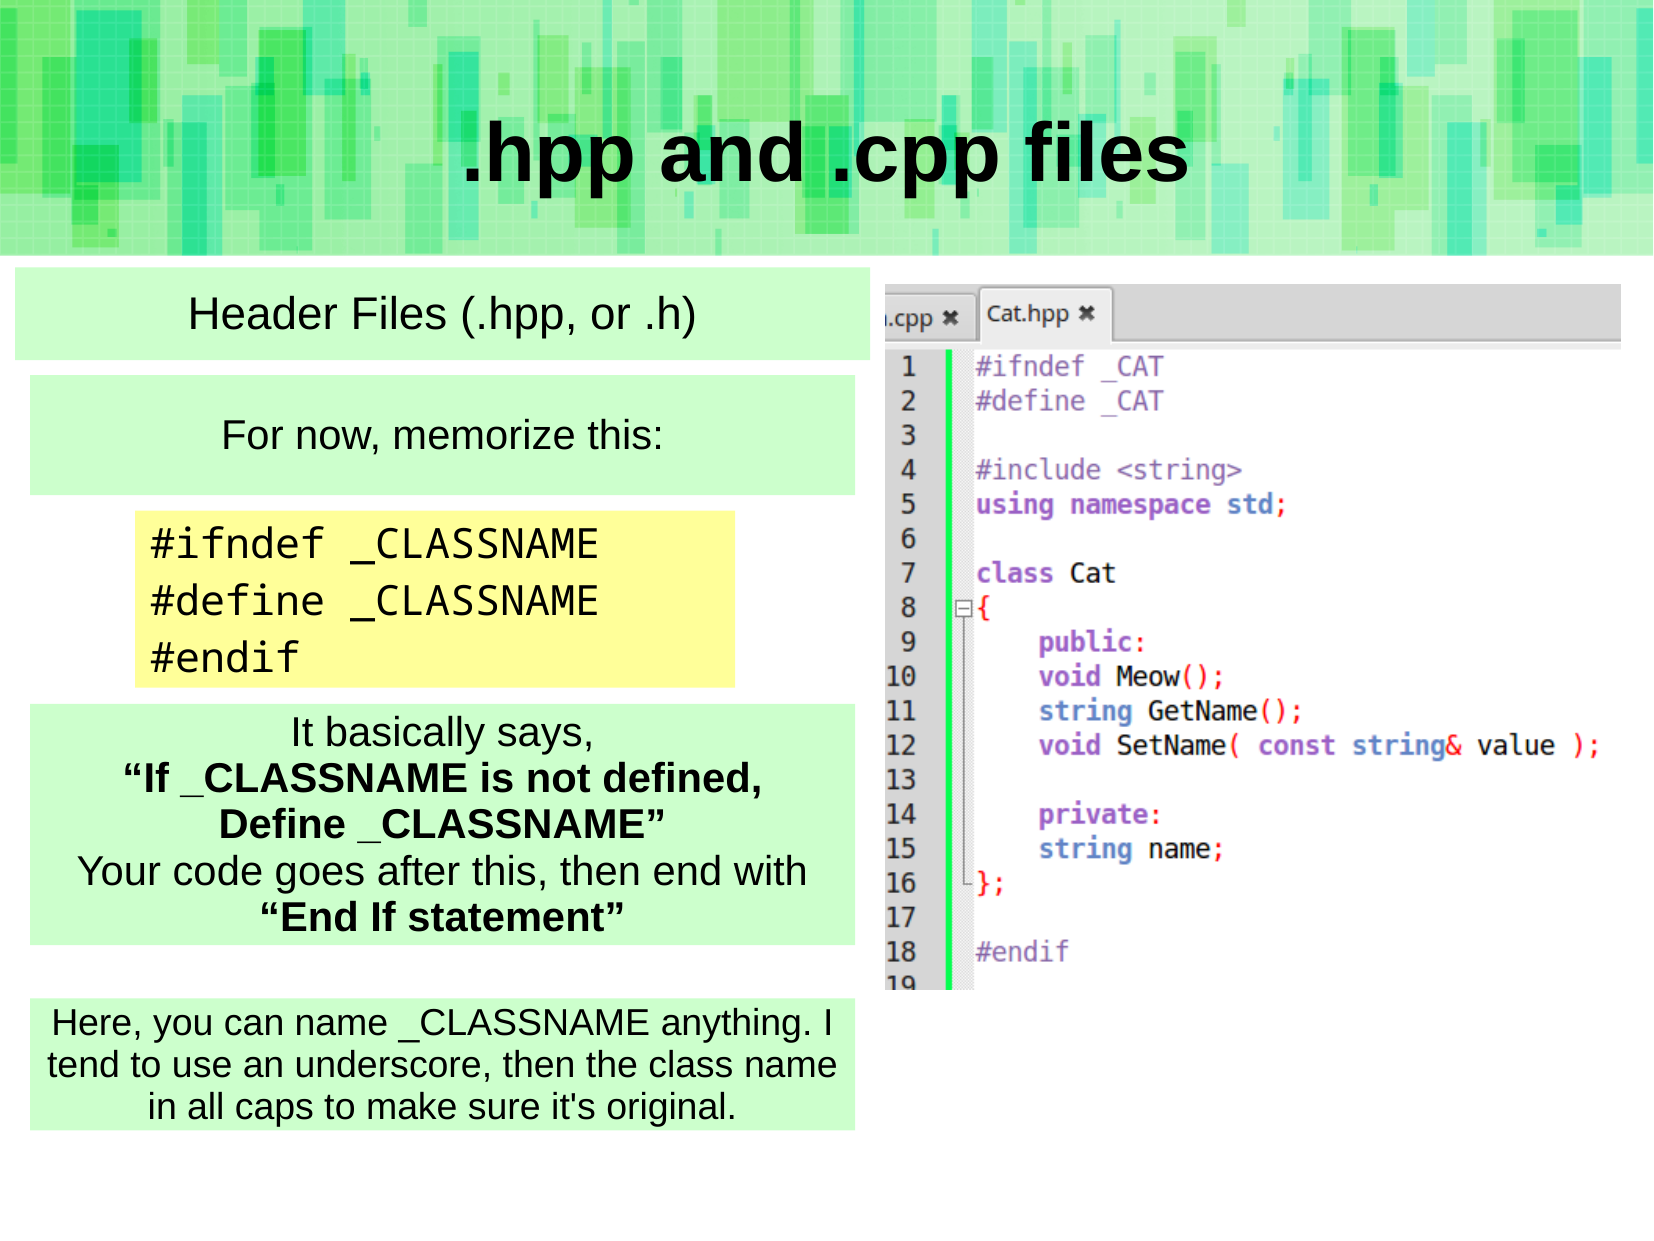

# .hpp and .cpp files
Header Files (.hpp, or .h)
For now, memorize this:
#ifndef _CLASSNAME
#define _CLASSNAME
#endif
It basically says,
“If _CLASSNAME is not defined,
Define _CLASSNAME”
Your code goes after this, then end with
“End If statement”
Here, you can name _CLASSNAME anything. I tend to use an underscore, then the class name in all caps to make sure it's original.